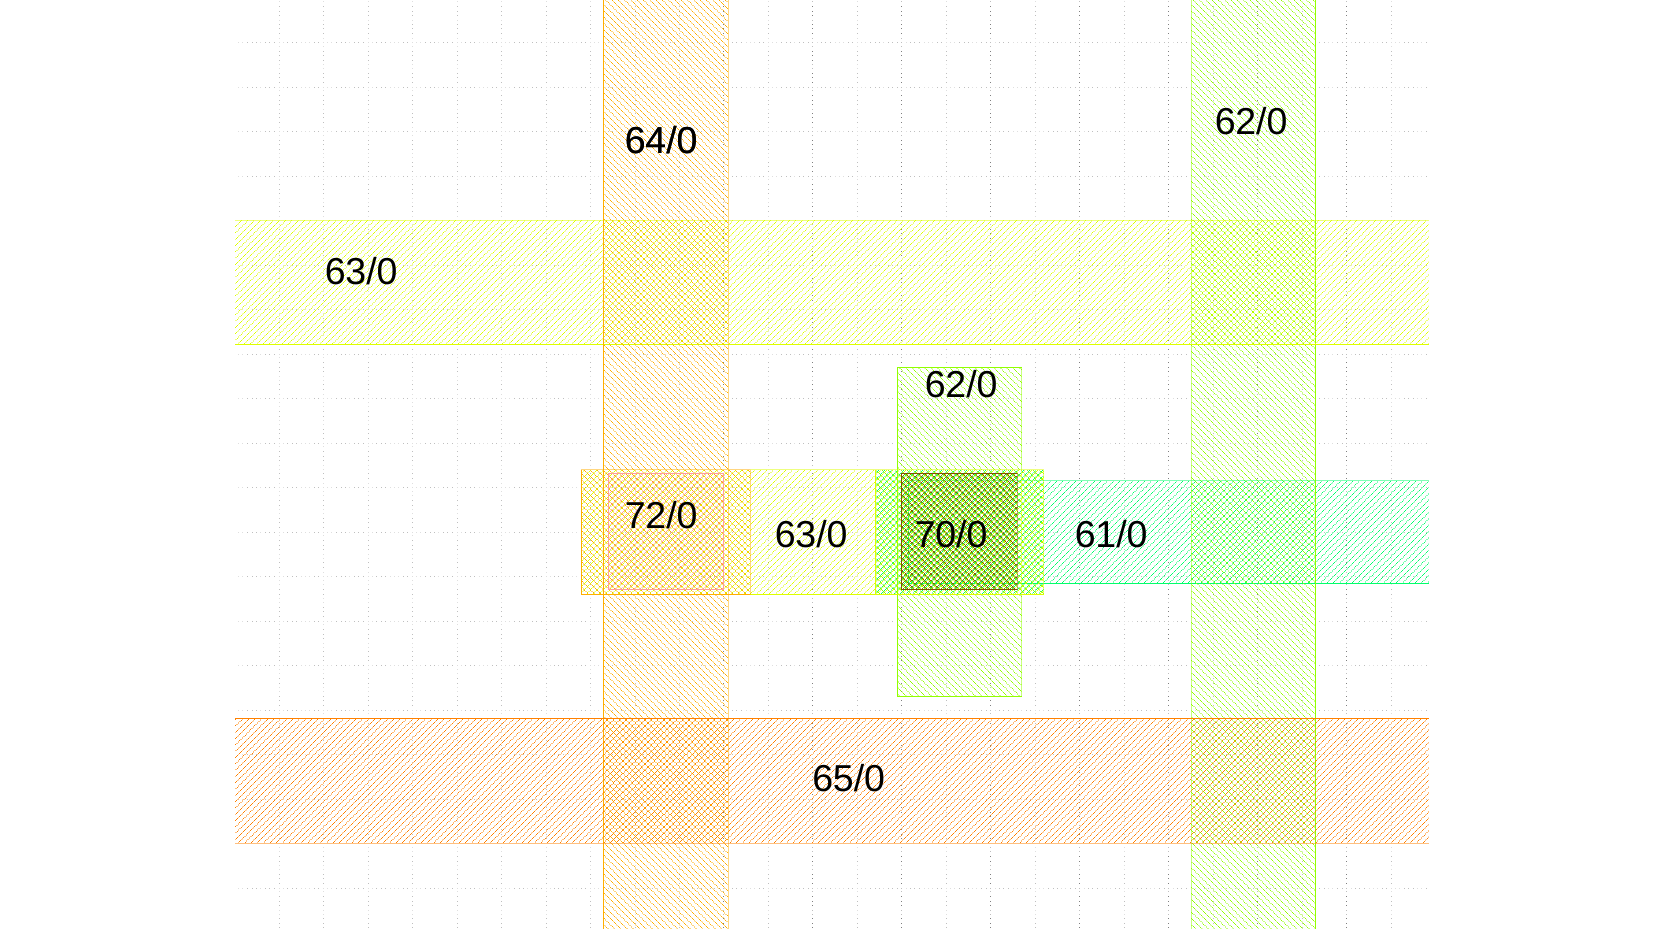

62/0
64/0
64/0
63/0
62/0
72/0
63/0
70/0
61/0
65/0